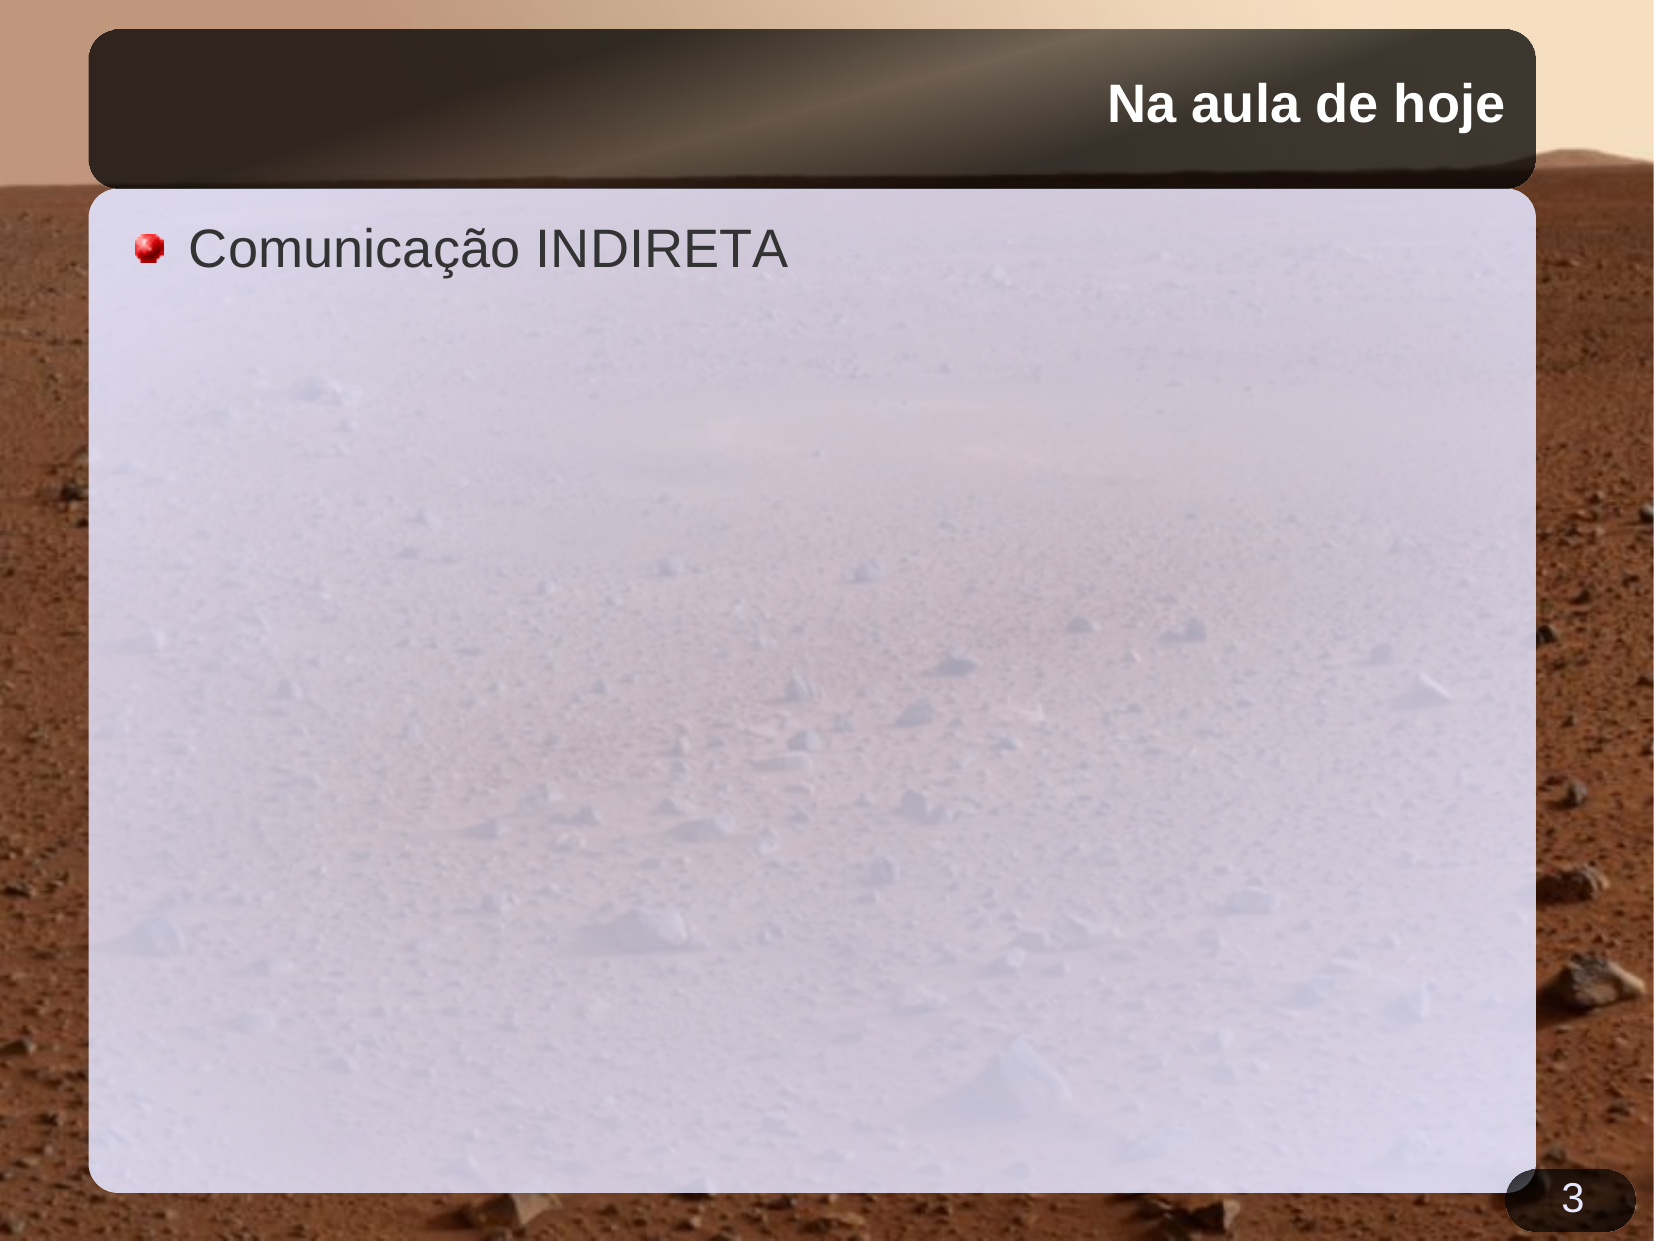

# Na aula de hoje
Comunicação INDIRETA